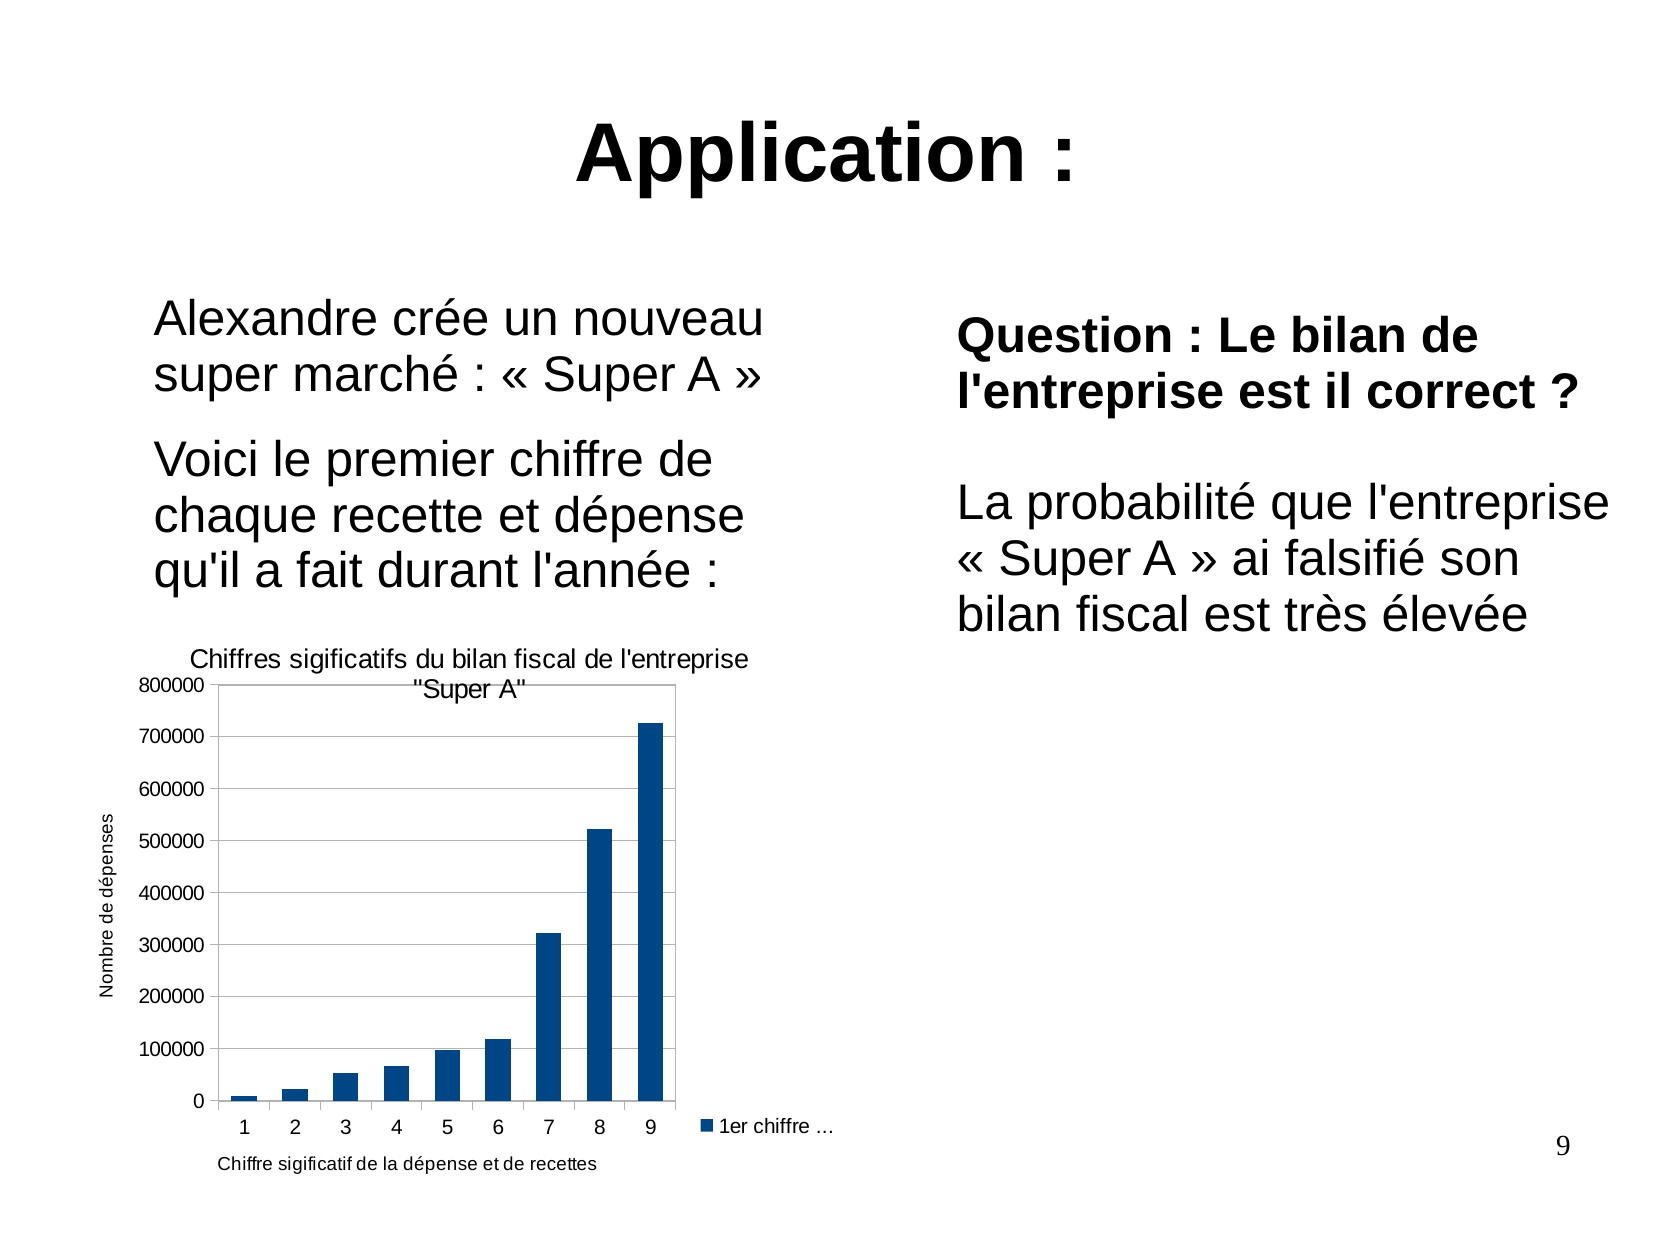

# Application :
Alexandre crée un nouveau super marché : « Super A »
Voici le premier chiffre de chaque recette et dépense qu'il a fait durant l'année :
Question : Le bilan de l'entreprise est il correct ?
La probabilité que l'entreprise « Super A » ai falsifié son bilan fiscal est très élevée
### Chart: Chiffres sigificatifs du bilan fiscal de l'entreprise "Super A"
| Category | 1er chiffre significatif |
|---|---|
| 1 | 10000.0 |
| 2 | 23000.0 |
| 3 | 53200.0 |
| 4 | 67230.0 |
| 5 | 98500.0 |
| 6 | 120000.0 |
| 7 | 323000.0 |
| 8 | 523200.0 |
| 9 | 726000.0 |9